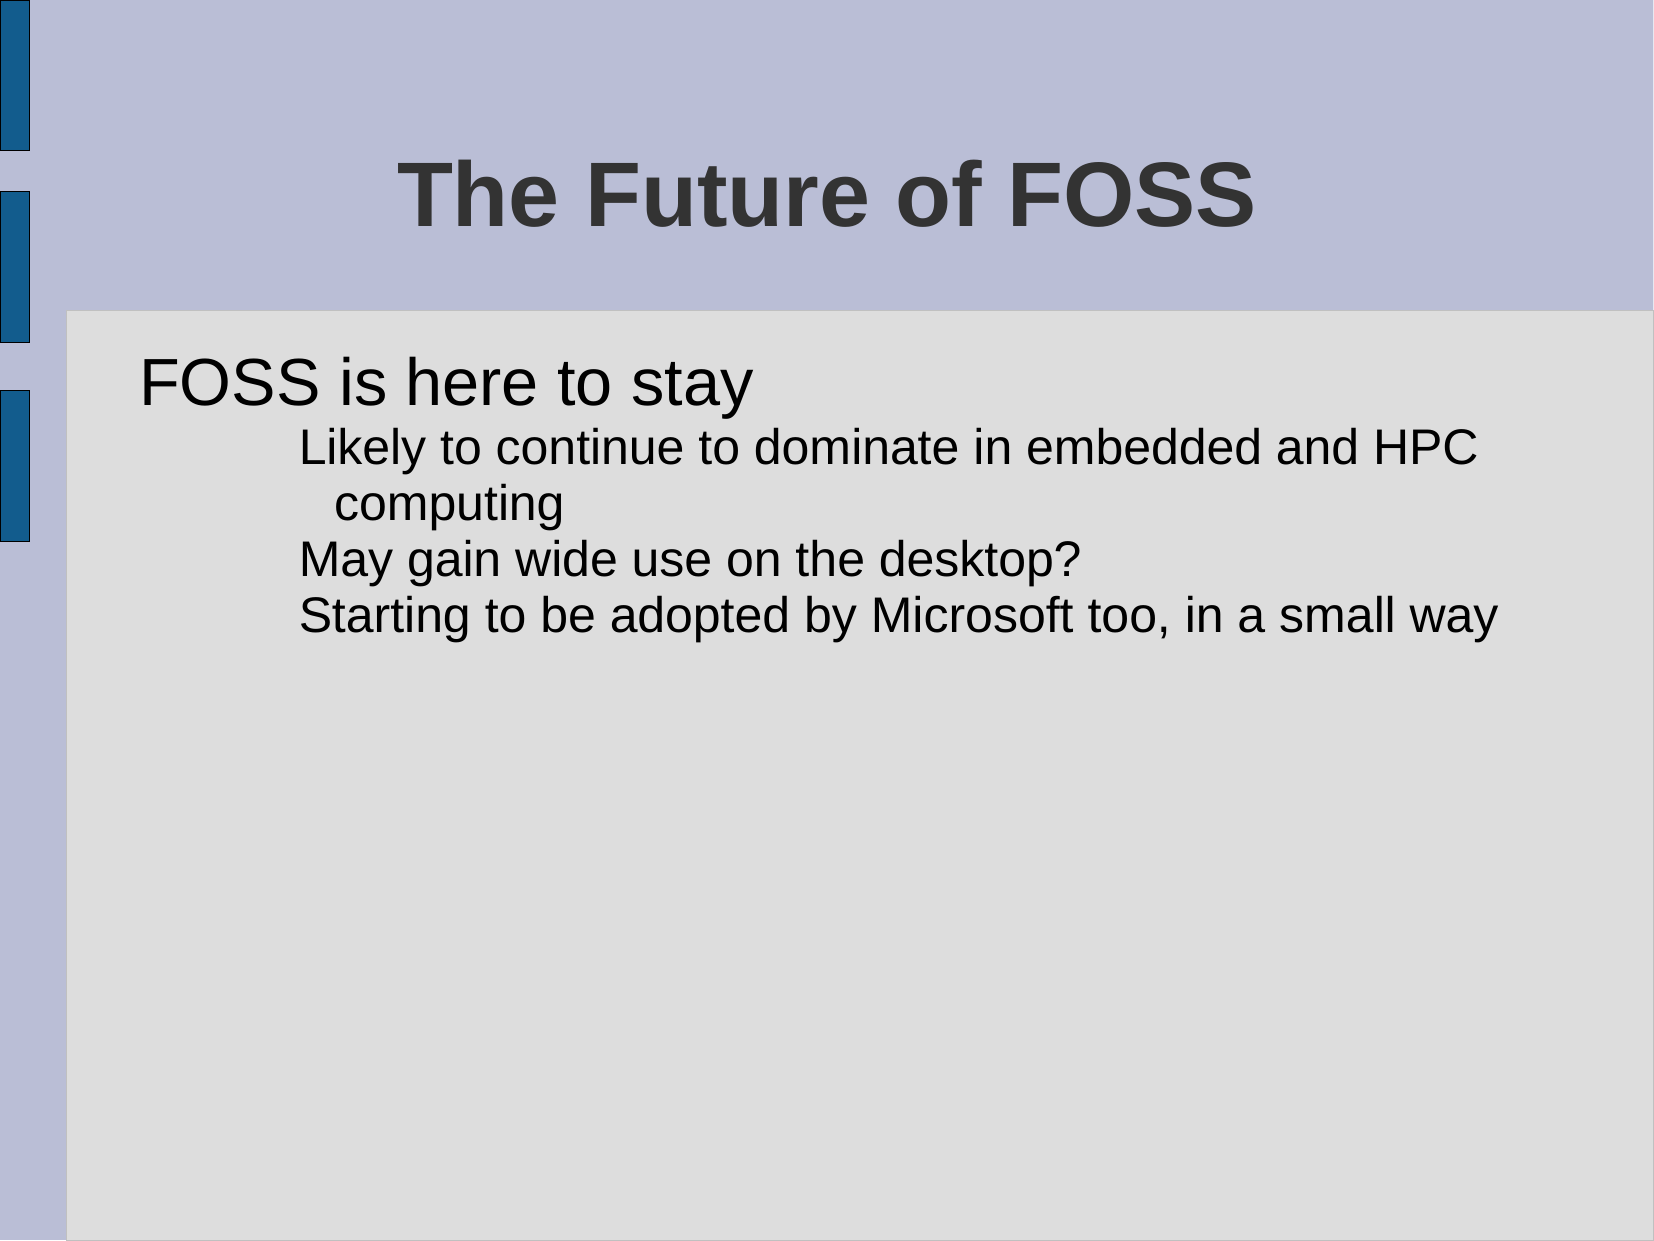

# The Future of FOSS
FOSS is here to stay
Likely to continue to dominate in embedded and HPC computing
May gain wide use on the desktop?
Starting to be adopted by Microsoft too, in a small way